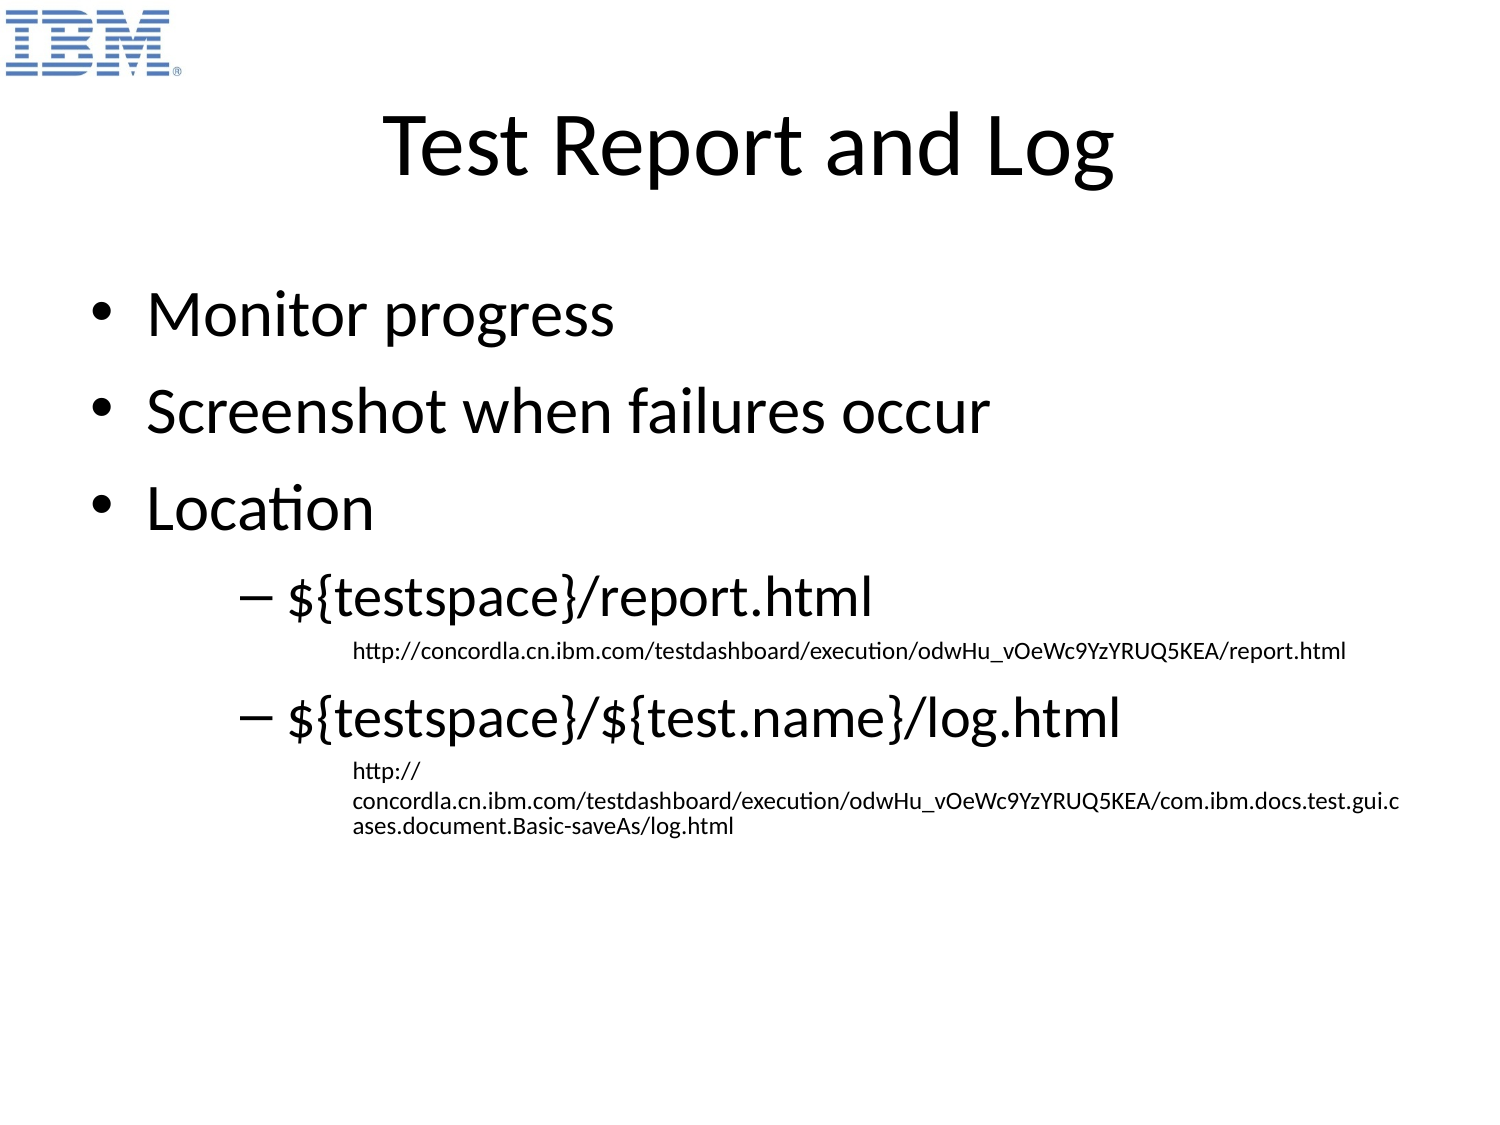

# Test Report and Log
Monitor progress
Screenshot when failures occur
Location
${testspace}/report.html
http://concordla.cn.ibm.com/testdashboard/execution/odwHu_vOeWc9YzYRUQ5KEA/report.html
${testspace}/${test.name}/log.html
http://concordla.cn.ibm.com/testdashboard/execution/odwHu_vOeWc9YzYRUQ5KEA/com.ibm.docs.test.gui.cases.document.Basic-saveAs/log.html